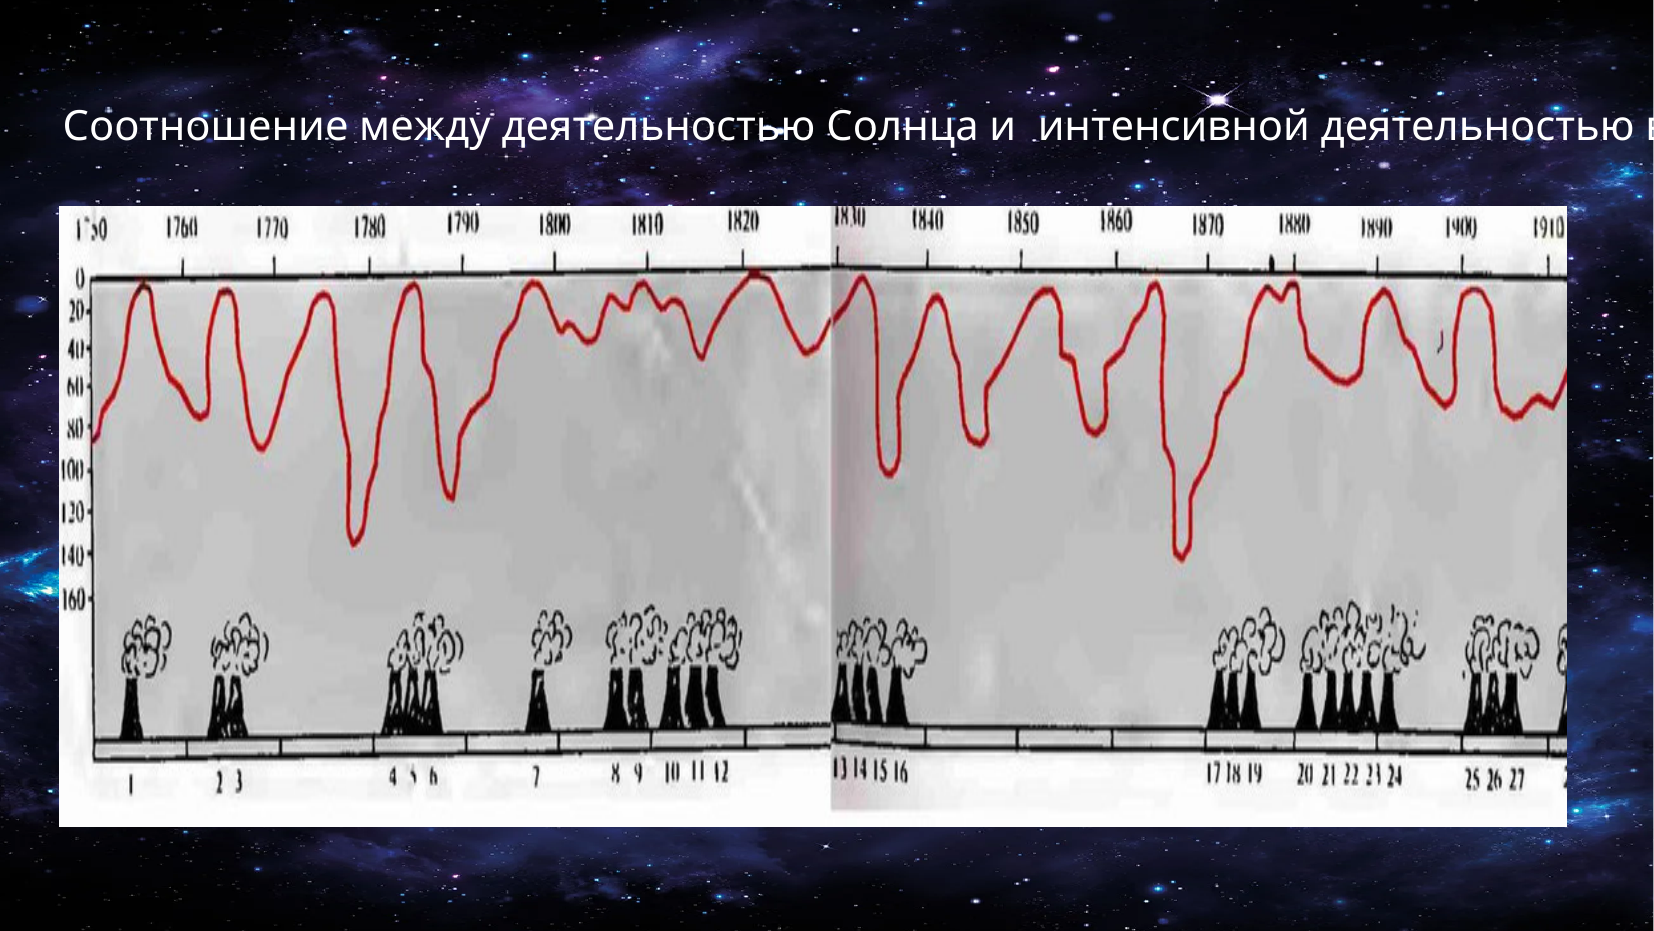

Соотношение между деятельностью Солнца и интенсивной деятельностью вулканов